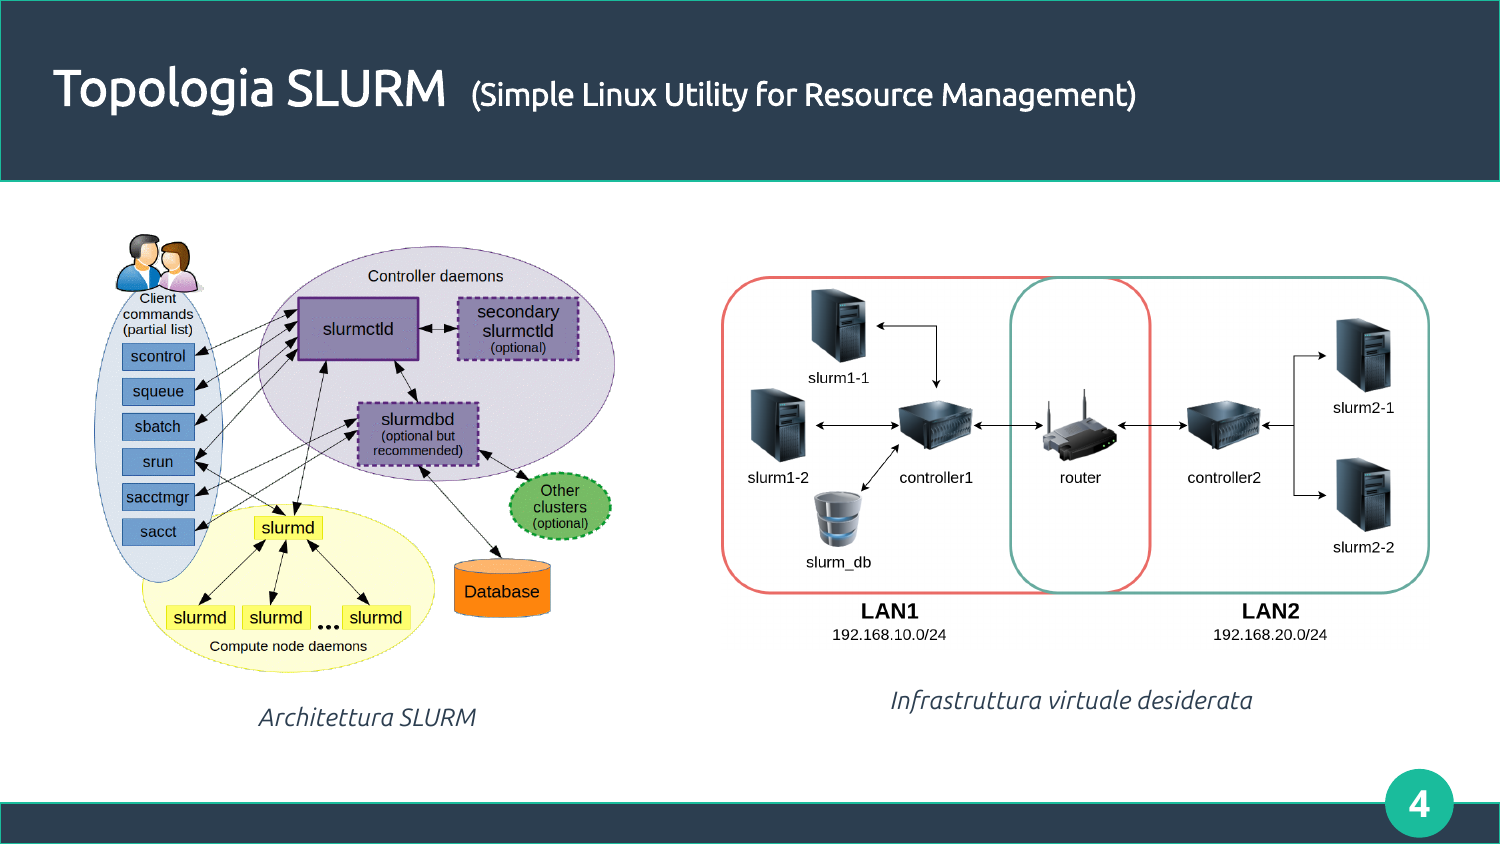

# Topologia SLURM (Simple Linux Utility for Resource Management)
Infrastruttura virtuale desiderata
Architettura SLURM
4